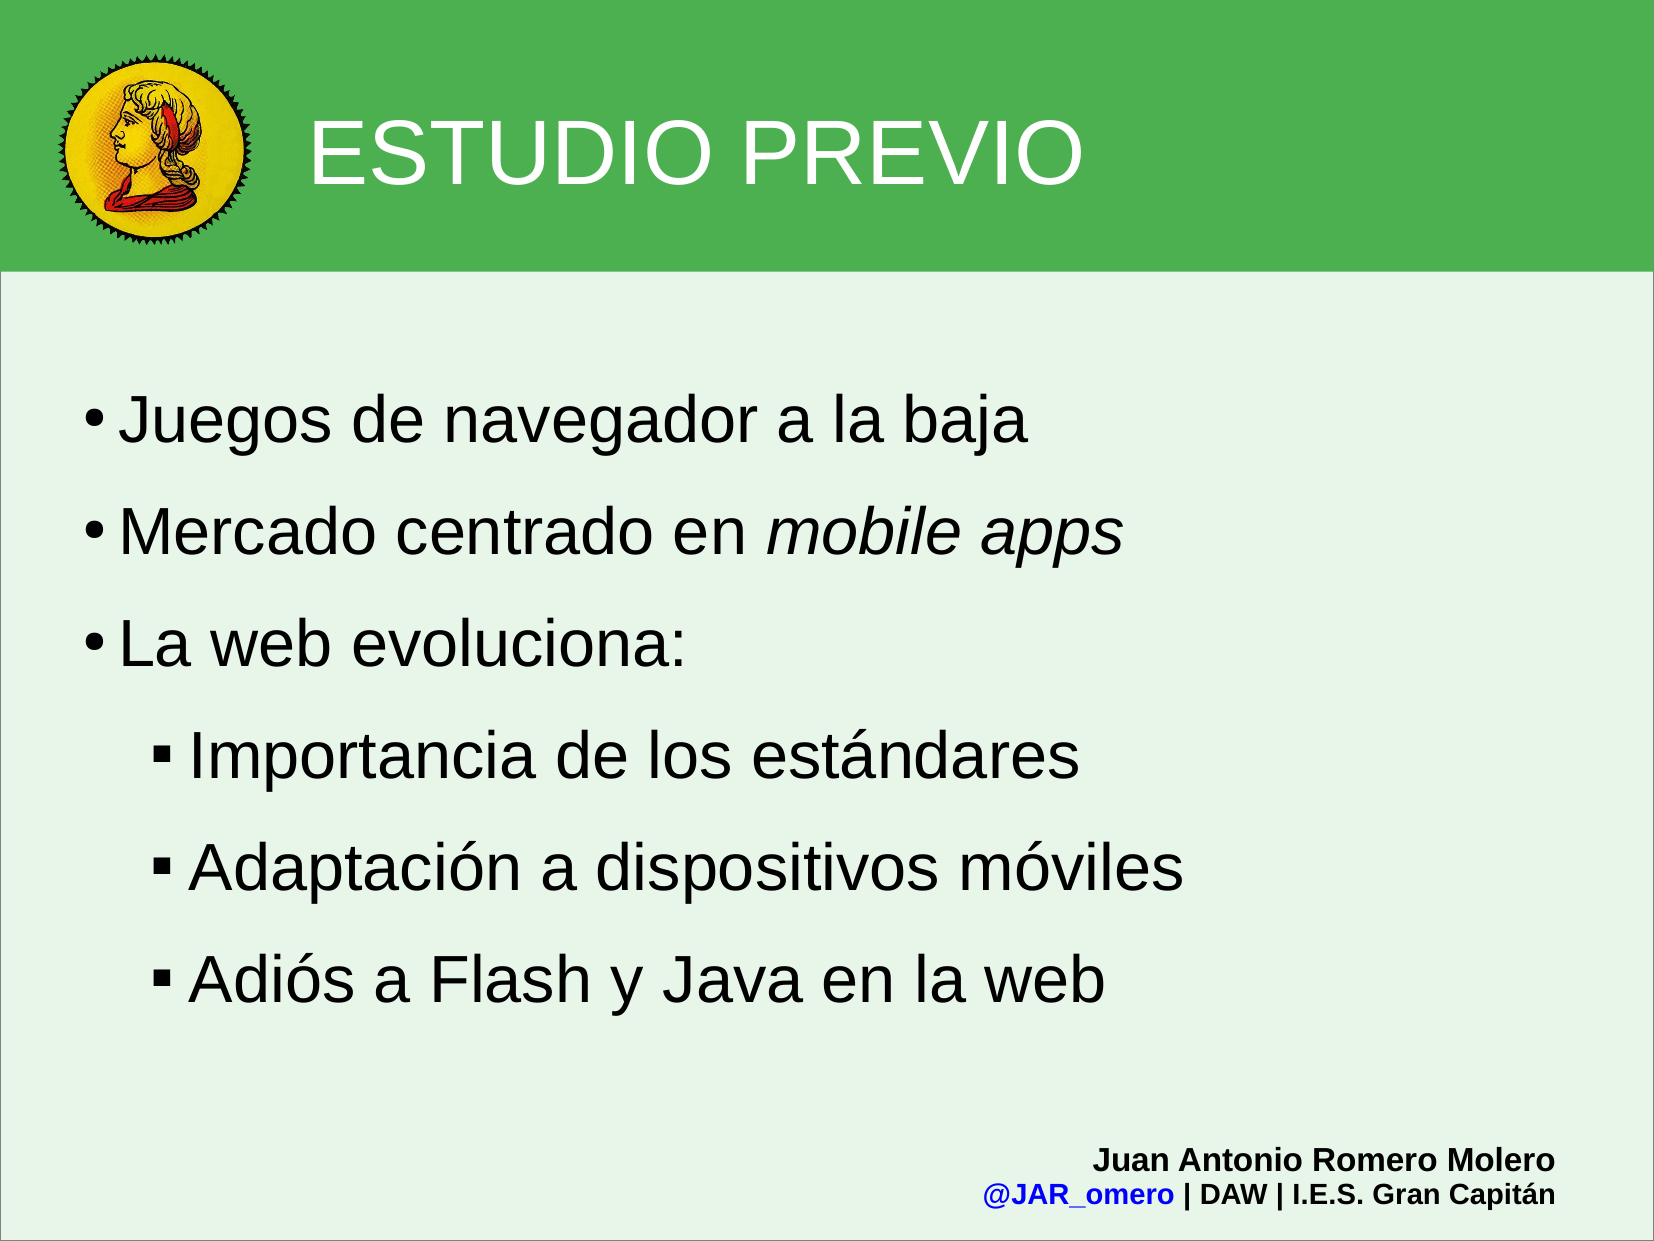

# ESTUDIO PREVIO
Juegos de navegador a la baja
Mercado centrado en mobile apps
La web evoluciona:
Importancia de los estándares
Adaptación a dispositivos móviles
Adiós a Flash y Java en la web
Juan Antonio Romero Molero
@JAR_omero | DAW | I.E.S. Gran Capitán